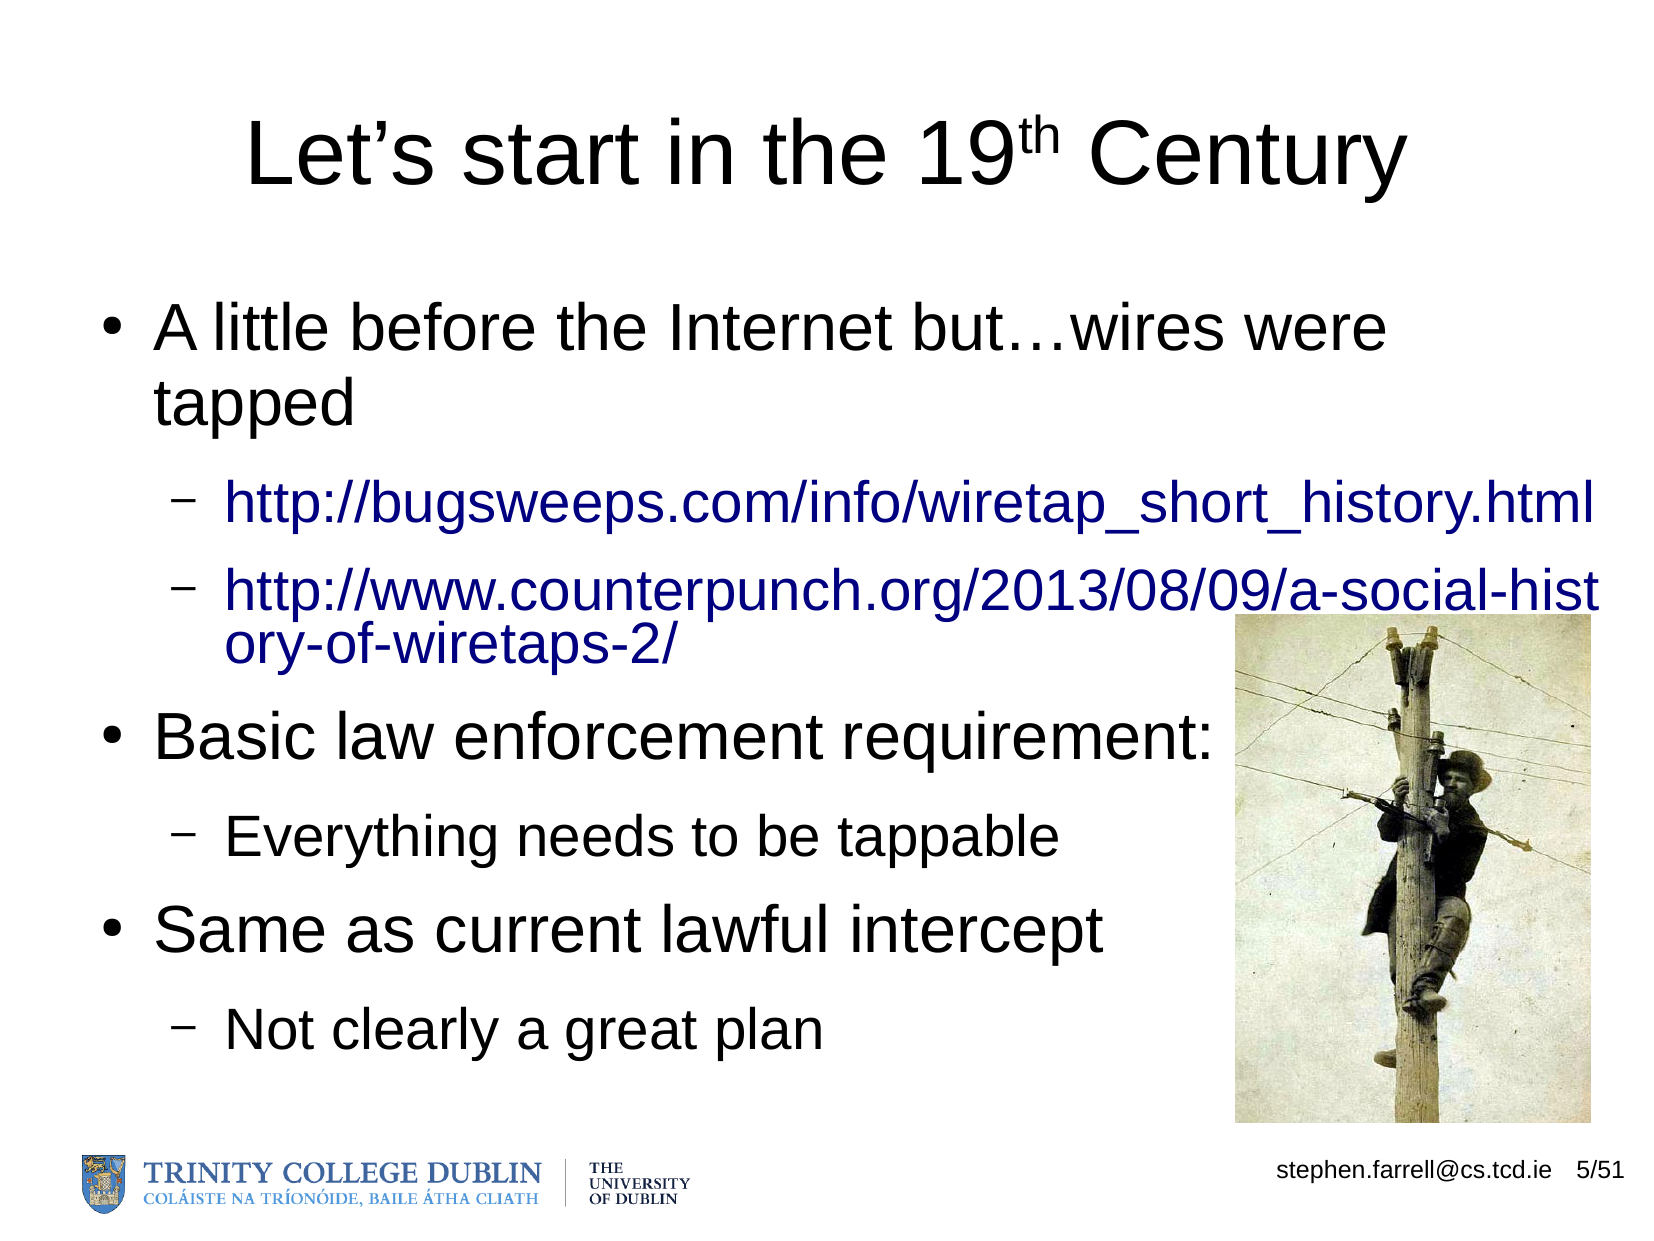

# Let’s start in the 19th Century
A little before the Internet but…wires were tapped
http://bugsweeps.com/info/wiretap_short_history.html
http://www.counterpunch.org/2013/08/09/a-social-history-of-wiretaps-2/
Basic law enforcement requirement:
Everything needs to be tappable
Same as current lawful intercept
Not clearly a great plan